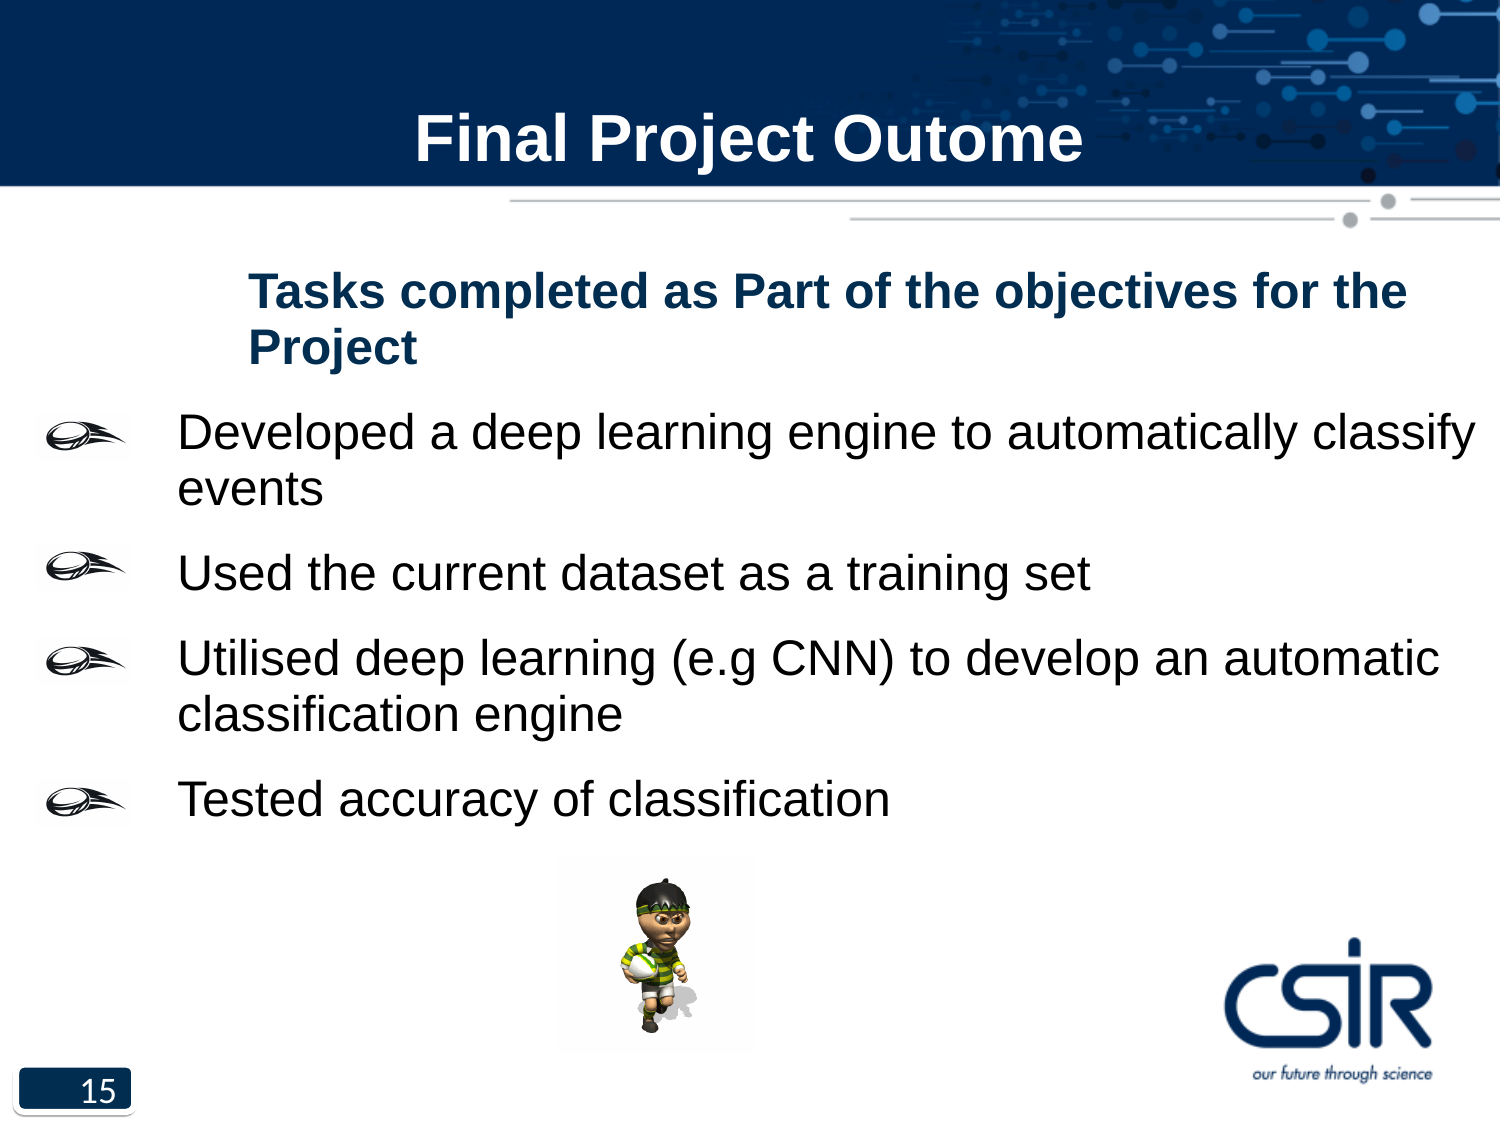

# Final Project Outome
Tasks completed as Part of the objectives for the Project
Developed a deep learning engine to automatically classify events
Used the current dataset as a training set
Utilised deep learning (e.g CNN) to develop an automatic classification engine
Tested accuracy of classification